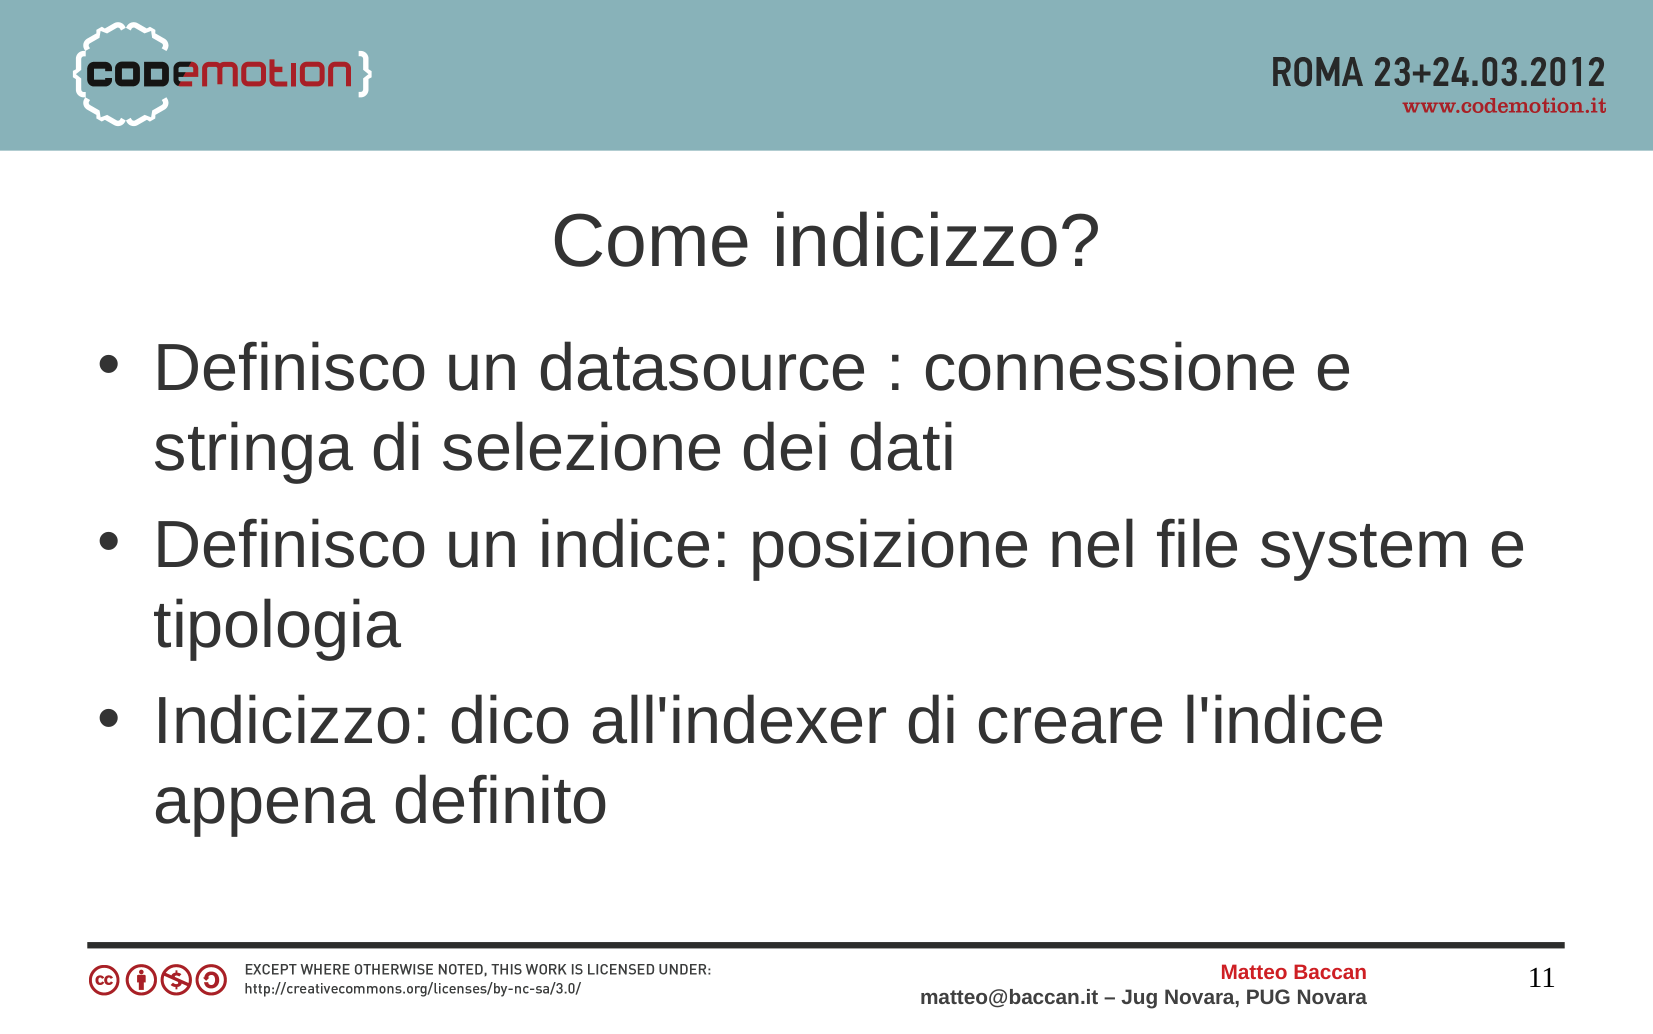

# Come indicizzo?
Definisco un datasource : connessione e stringa di selezione dei dati
Definisco un indice: posizione nel file system e tipologia
Indicizzo: dico all'indexer di creare l'indice appena definito
11